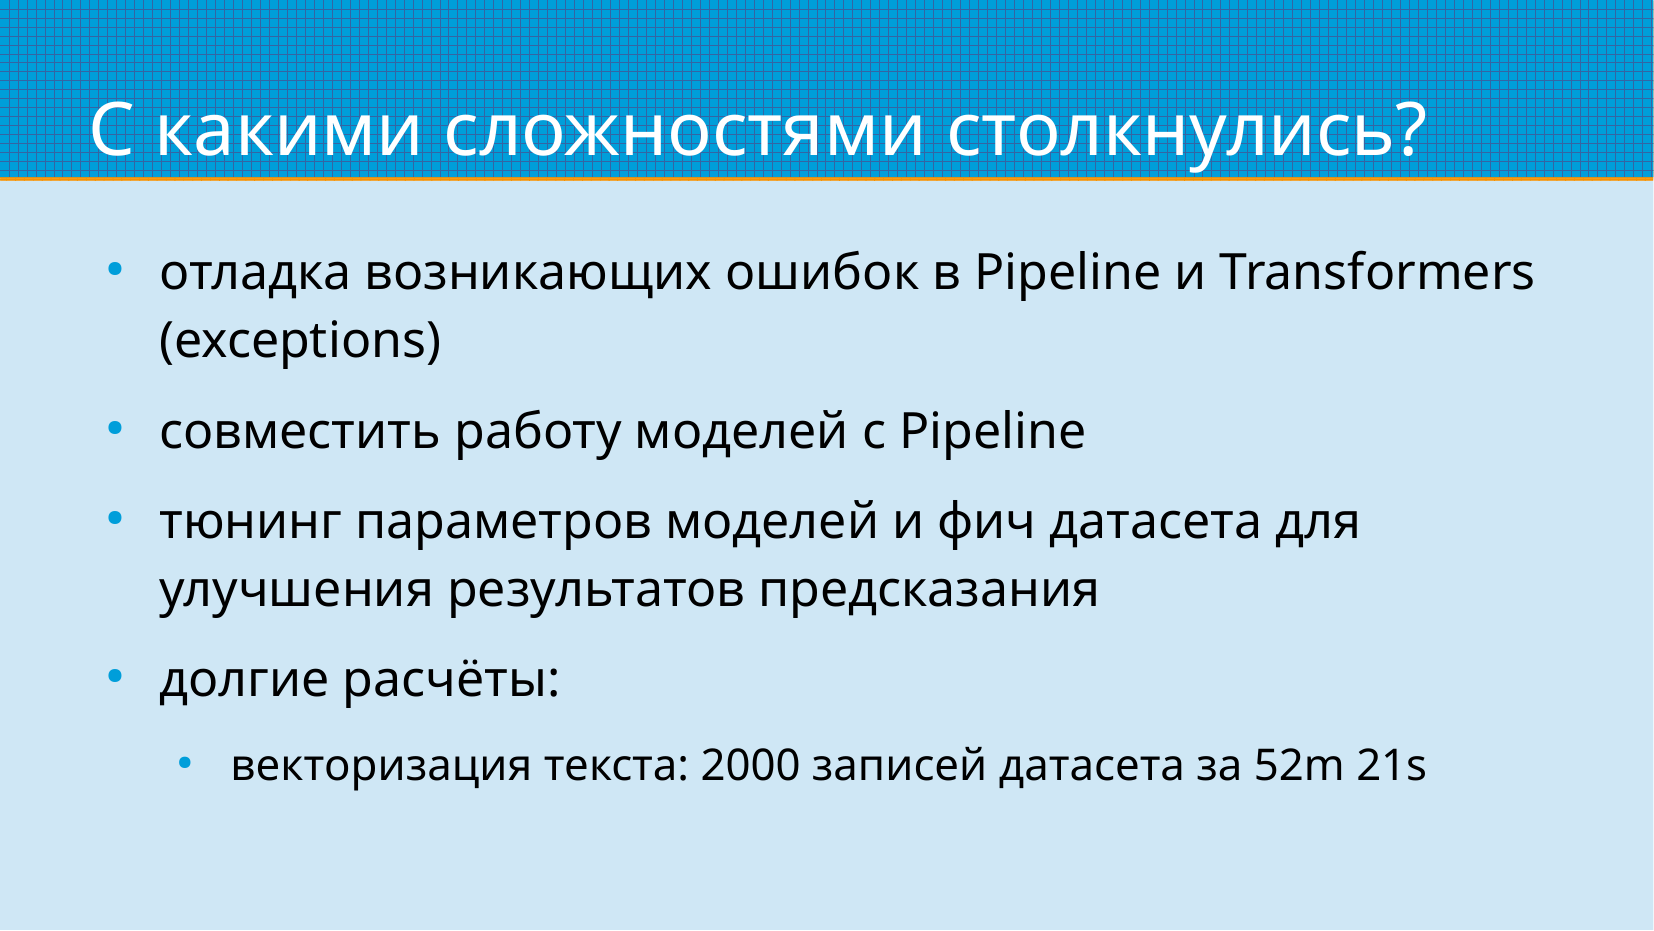

# С какими сложностями столкнулись?
отладка возникающих ошибок в Pipeline и Transformers (exceptions)
совместить работу моделей с Pipeline
тюнинг параметров моделей и фич датасета для улучшения результатов предсказания
долгие расчёты:
векторизация текста: 2000 записей датасета за 52m 21s